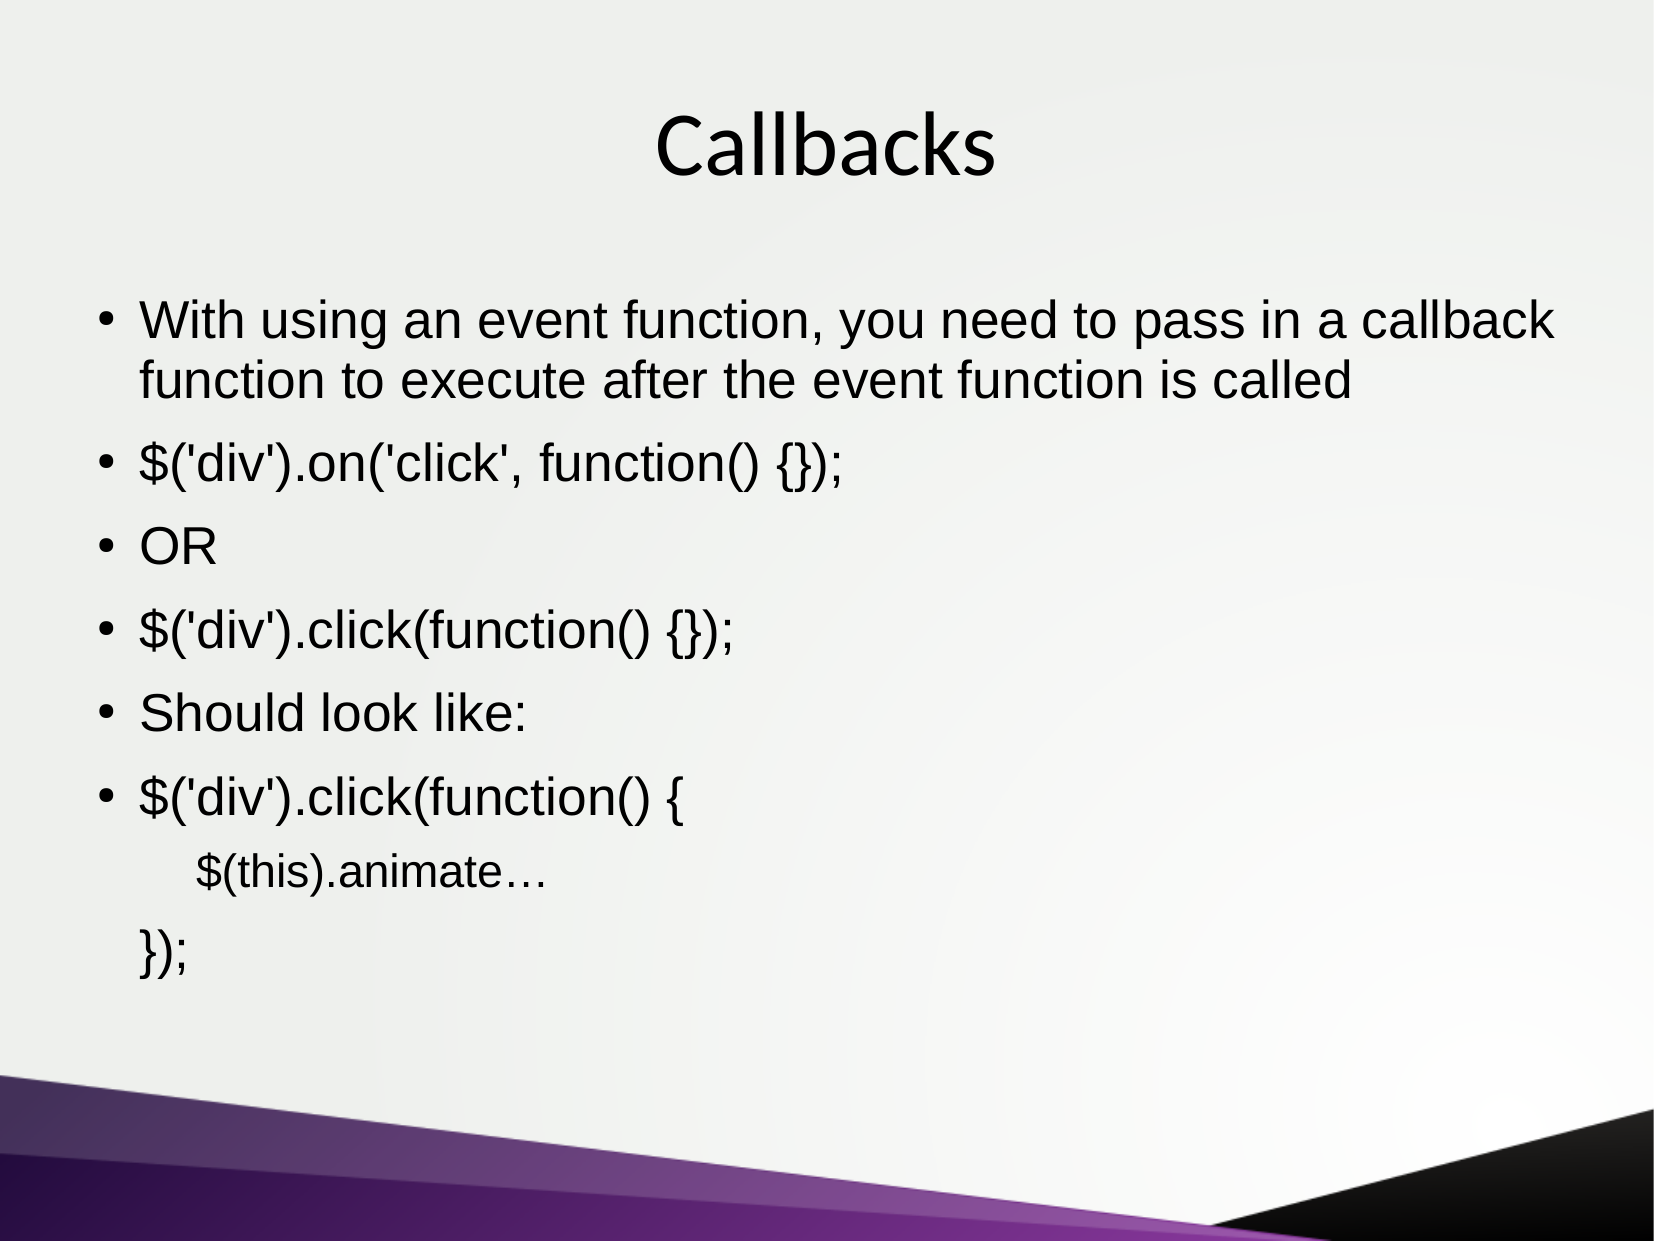

# Callbacks
With using an event function, you need to pass in a callback function to execute after the event function is called
$('div').on('click', function() {});
OR
$('div').click(function() {});
Should look like:
$('div').click(function() {
$(this).animate…
});